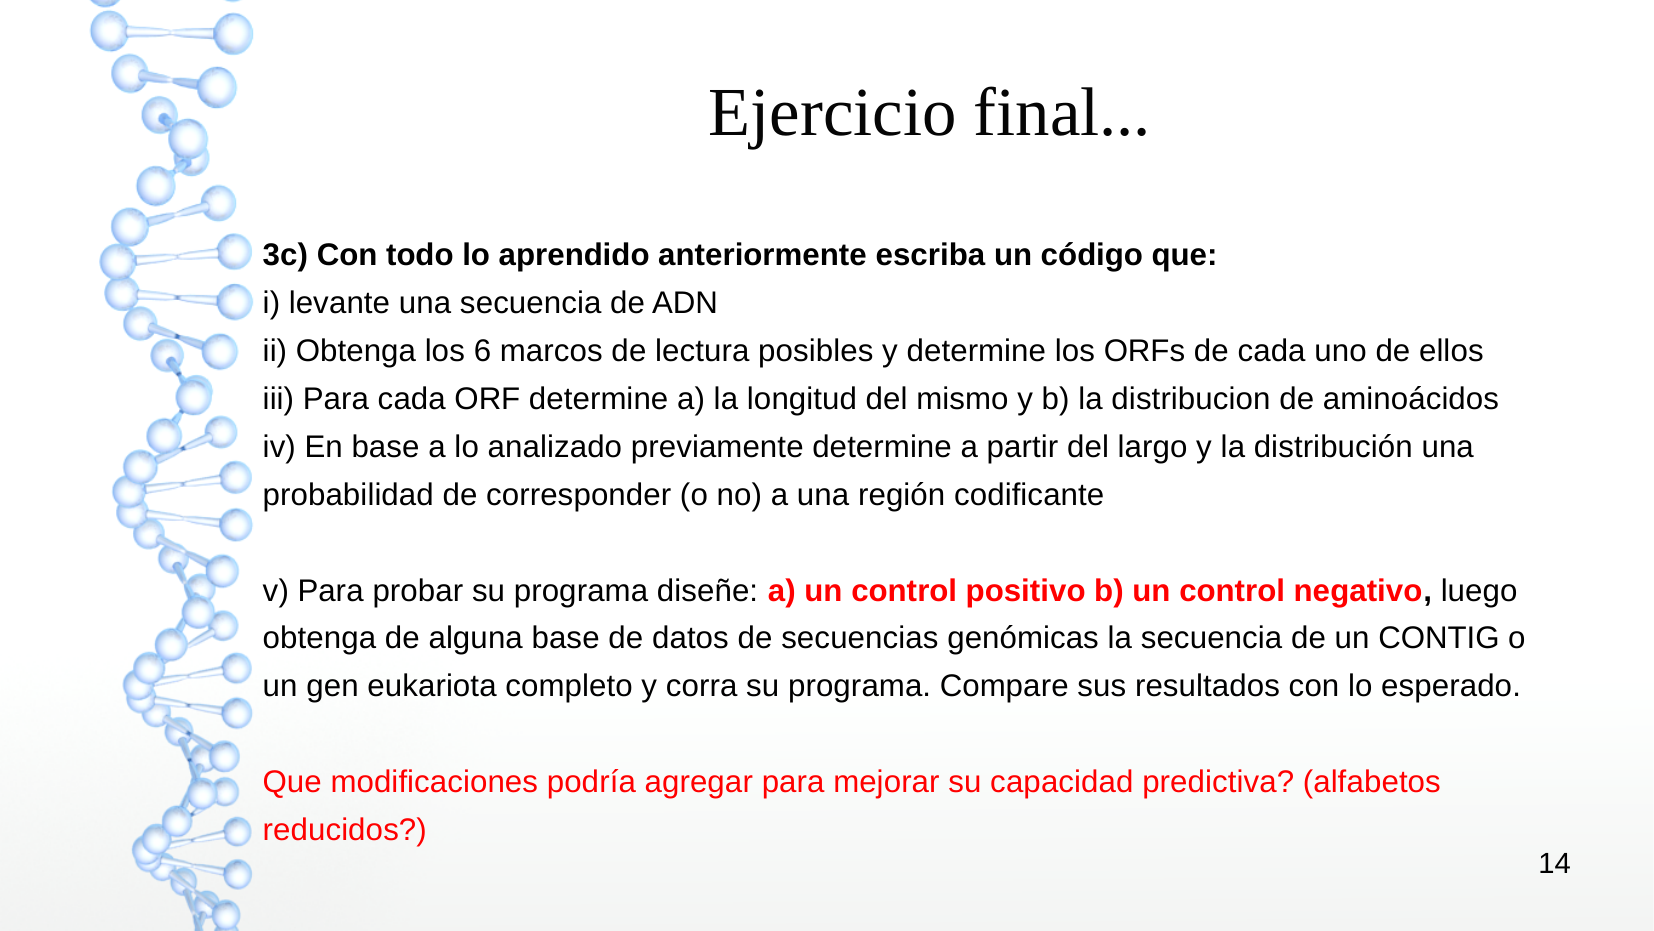

# Ejercicio final...
3c) Con todo lo aprendido anteriormente escriba un código que:
i) levante una secuencia de ADN
ii) Obtenga los 6 marcos de lectura posibles y determine los ORFs de cada uno de ellos
iii) Para cada ORF determine a) la longitud del mismo y b) la distribucion de aminoácidos
iv) En base a lo analizado previamente determine a partir del largo y la distribución una probabilidad de corresponder (o no) a una región codificante
v) Para probar su programa diseñe: a) un control positivo b) un control negativo, luego obtenga de alguna base de datos de secuencias genómicas la secuencia de un CONTIG o un gen eukariota completo y corra su programa. Compare sus resultados con lo esperado.
Que modificaciones podría agregar para mejorar su capacidad predictiva? (alfabetos reducidos?)
14